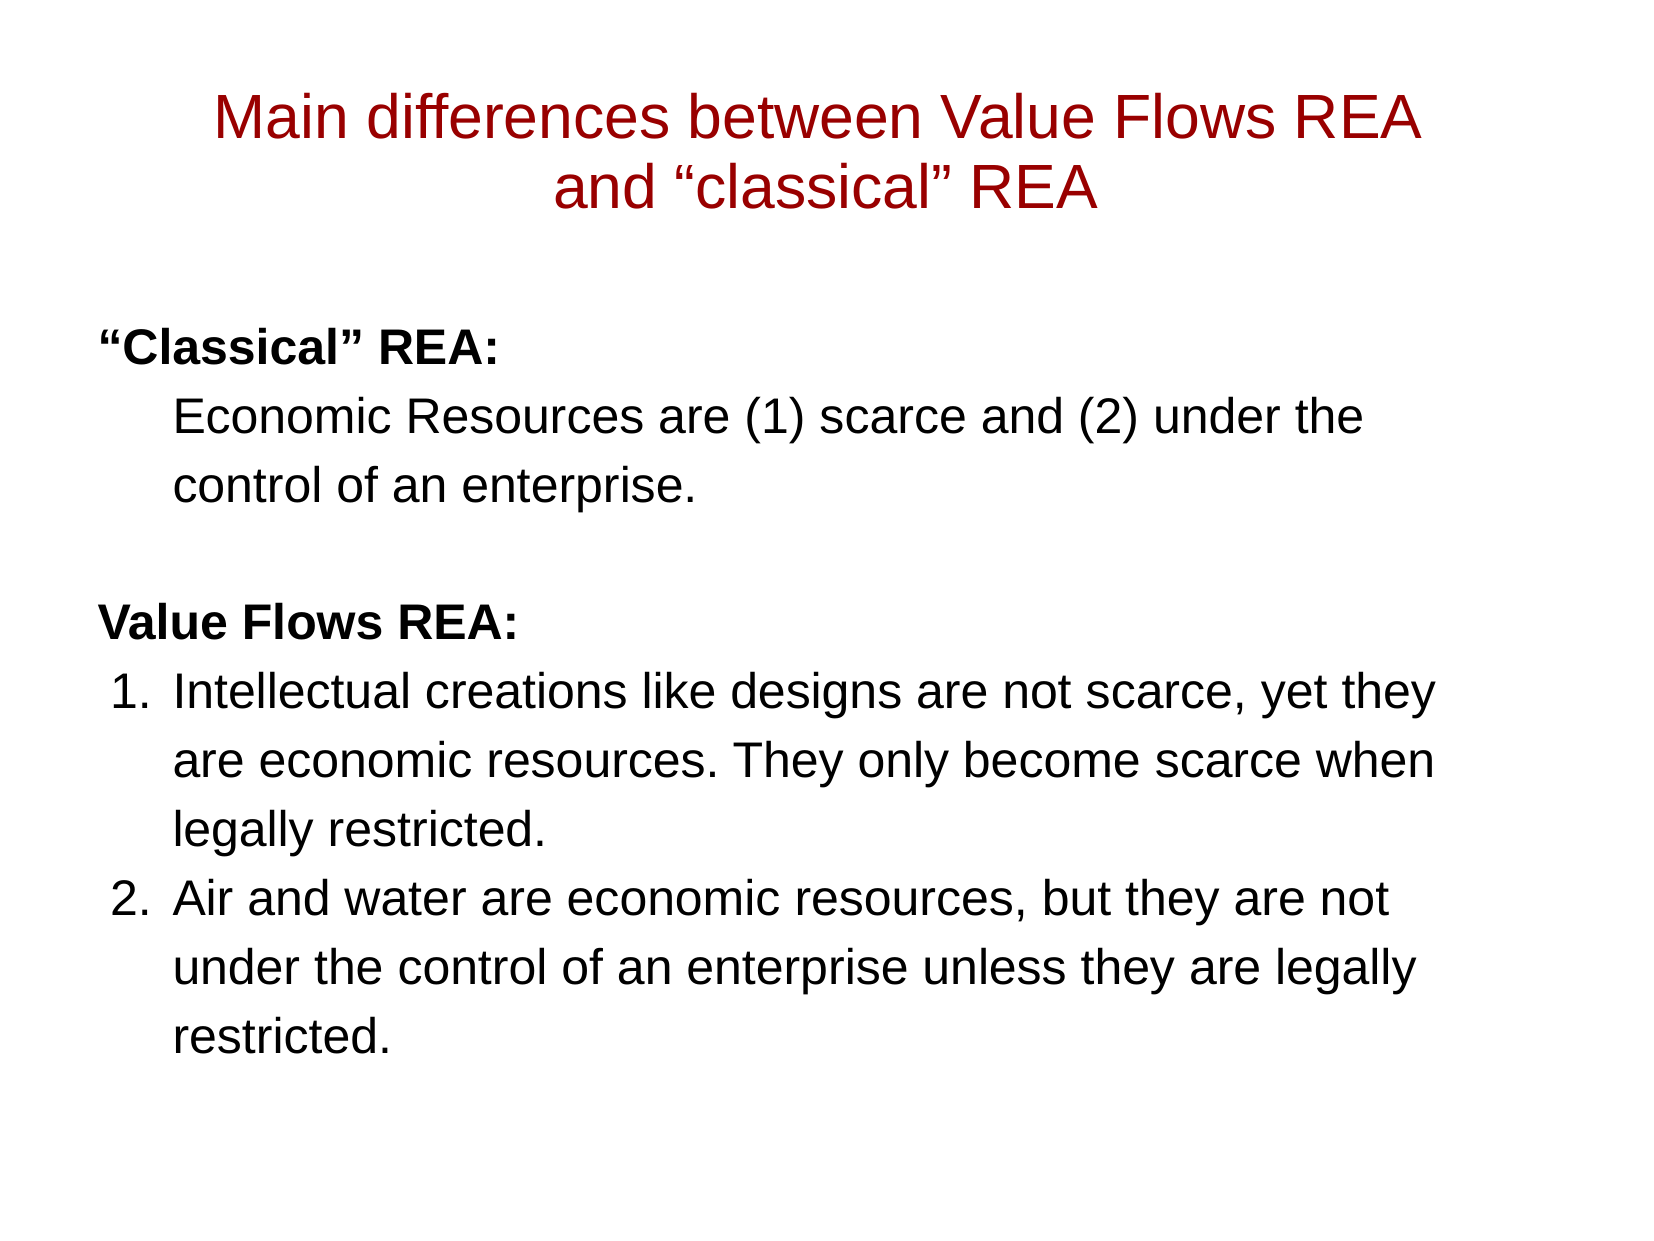

# Main differences between Value Flows REA and “classical” REA
“Classical” REA:
Economic Resources are (1) scarce and (2) under the control of an enterprise.
Value Flows REA:
Intellectual creations like designs are not scarce, yet they are economic resources. They only become scarce when legally restricted.
Air and water are economic resources, but they are not under the control of an enterprise unless they are legally restricted.